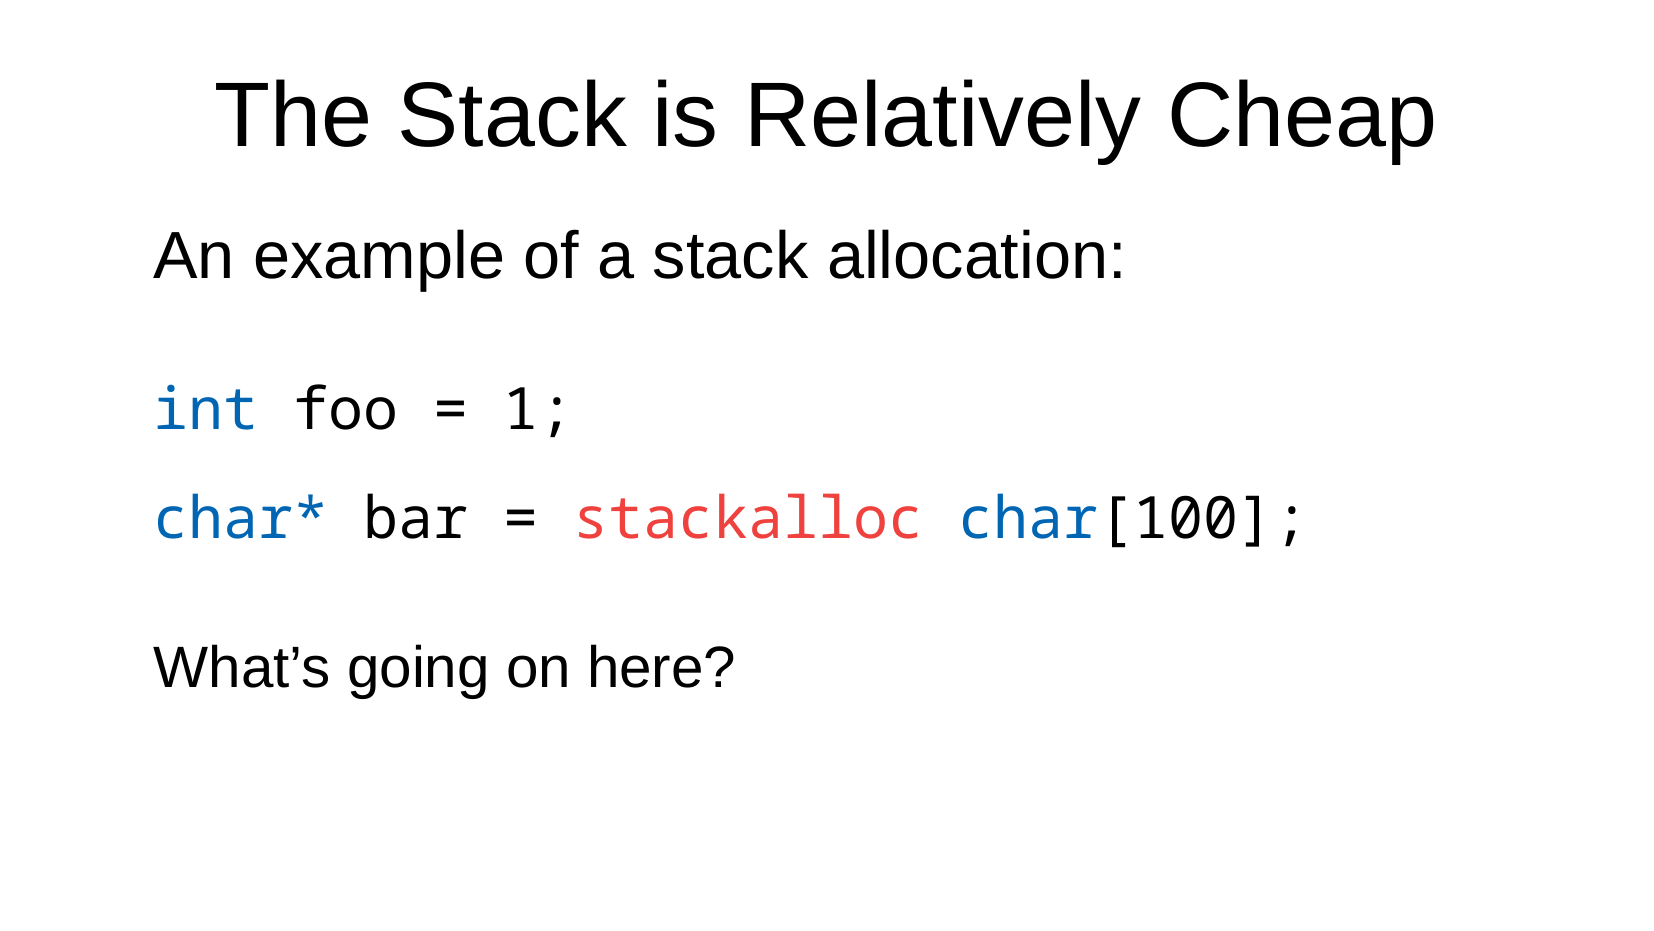

# The Stack is Relatively Cheap
An example of a stack allocation:
int foo = 1;
char* bar = stackalloc char[100];
What’s going on here?